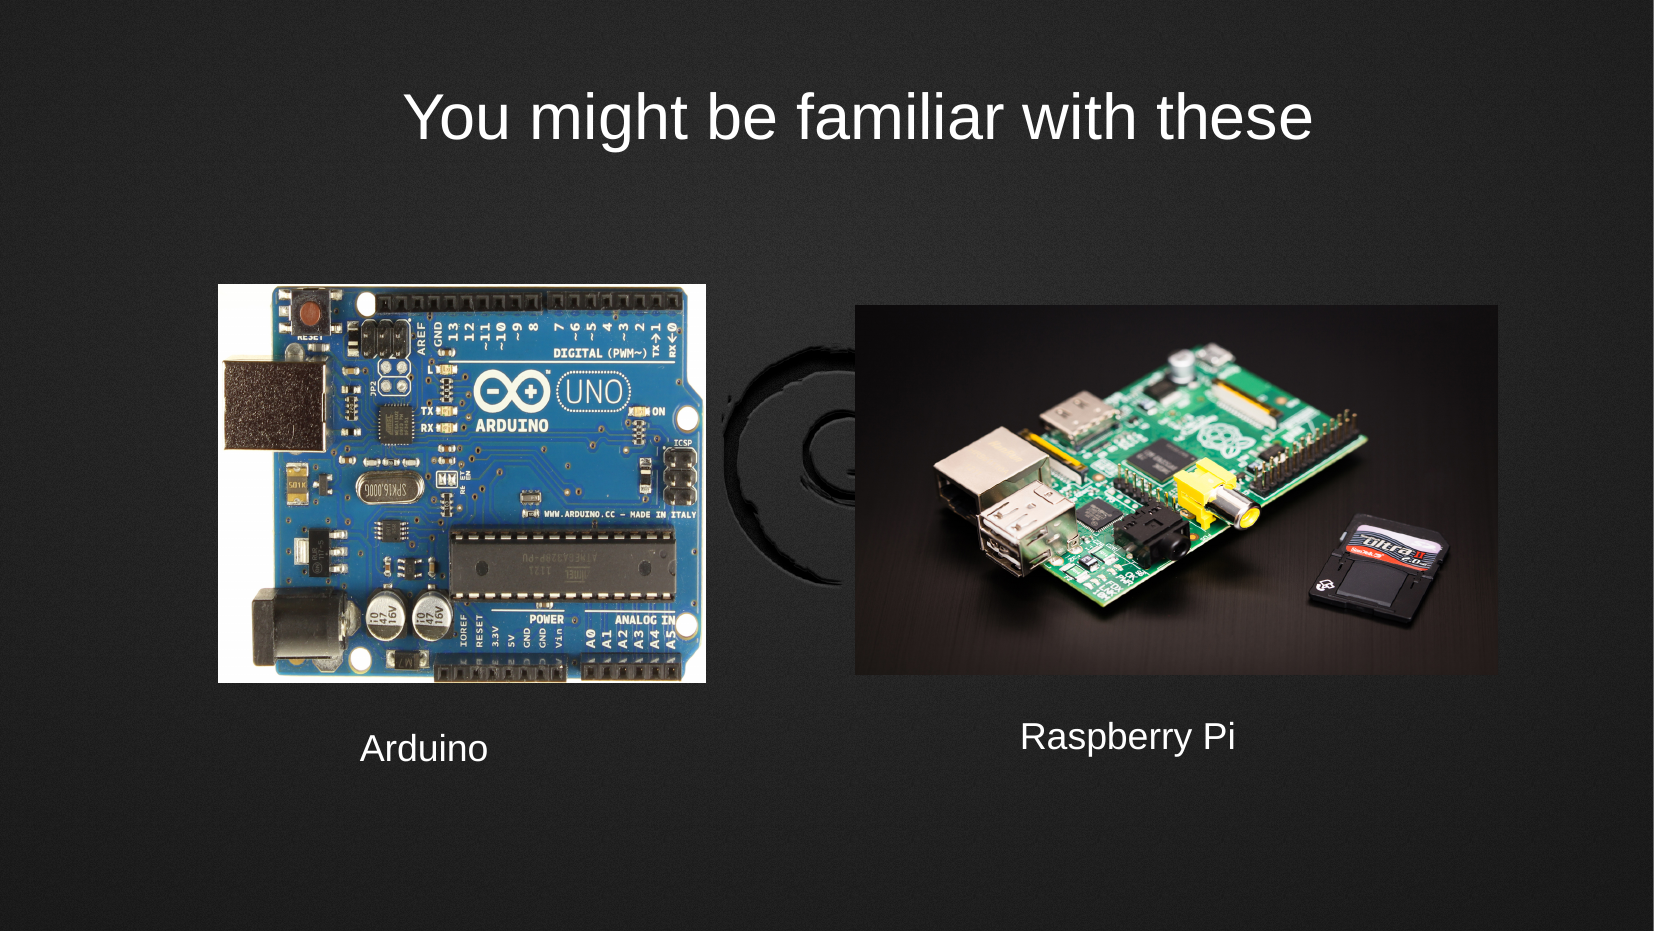

# You might be familiar with these
Raspberry Pi
Arduino